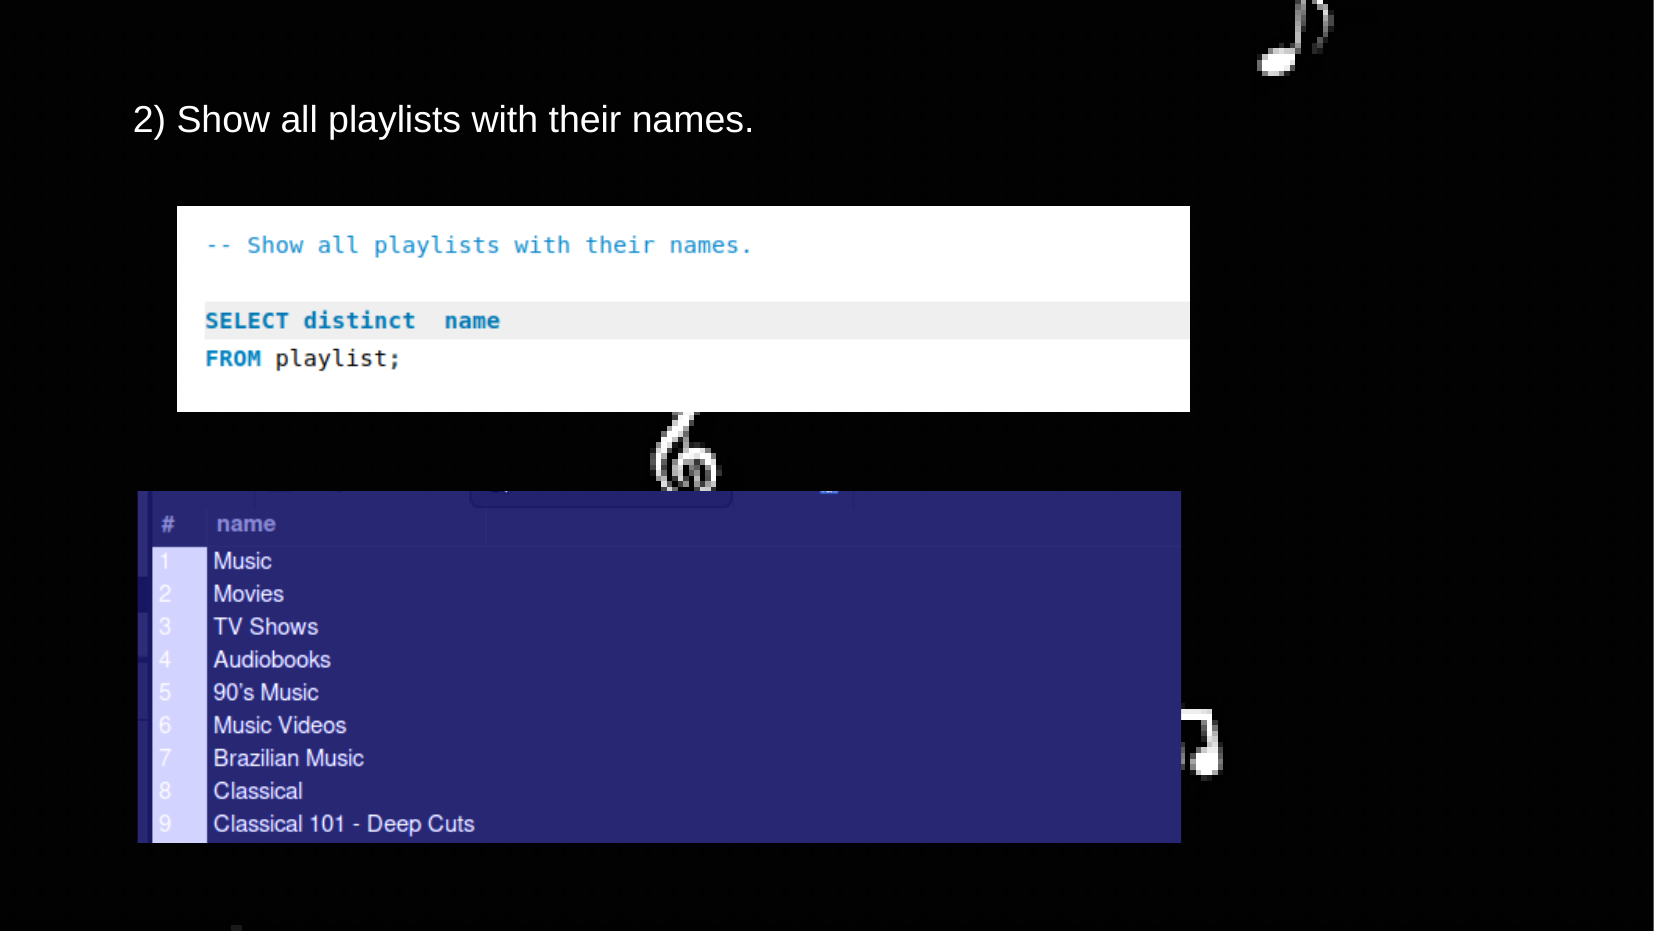

2) Show all playlists with their names.